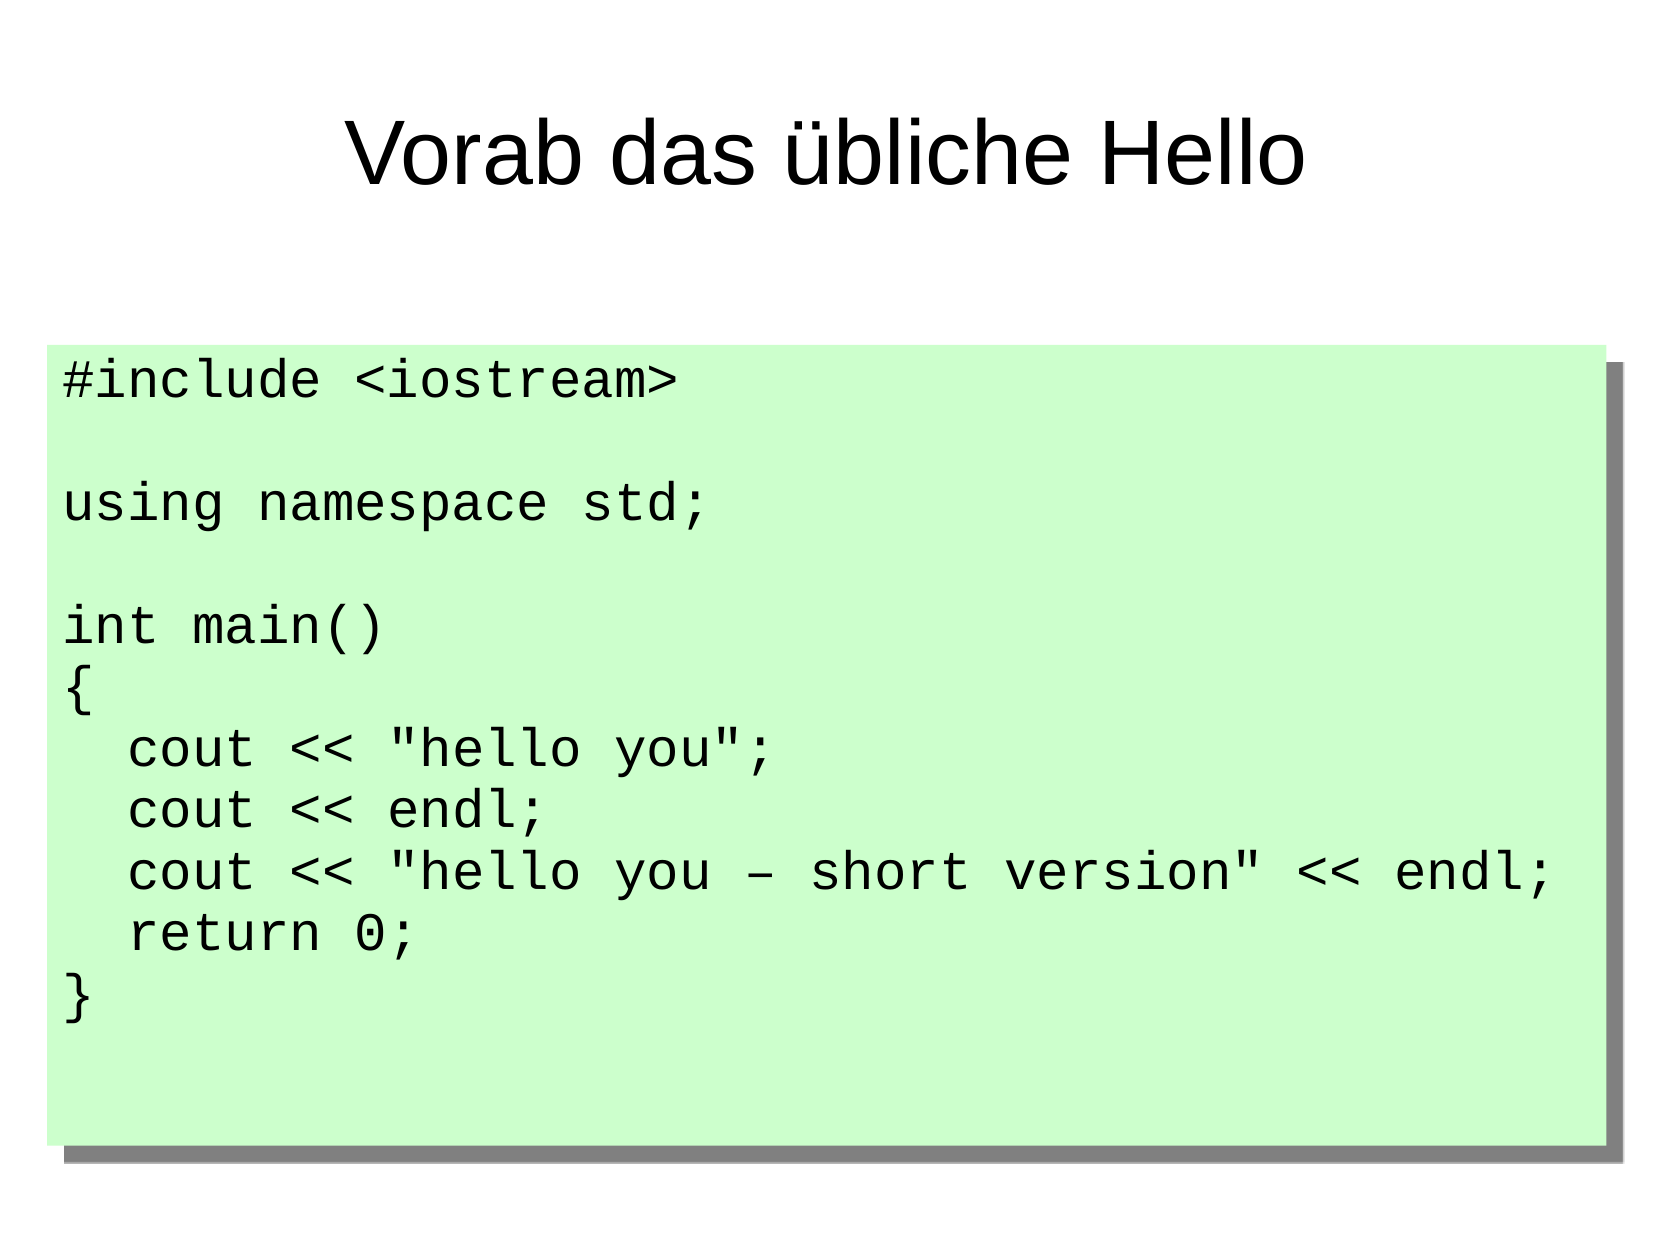

# Vorab das übliche Hello
#include <iostream>
using namespace std;
int main()
{
 cout << "hello you";
 cout << endl;
 cout << "hello you – short version" << endl;
 return 0;
}
3